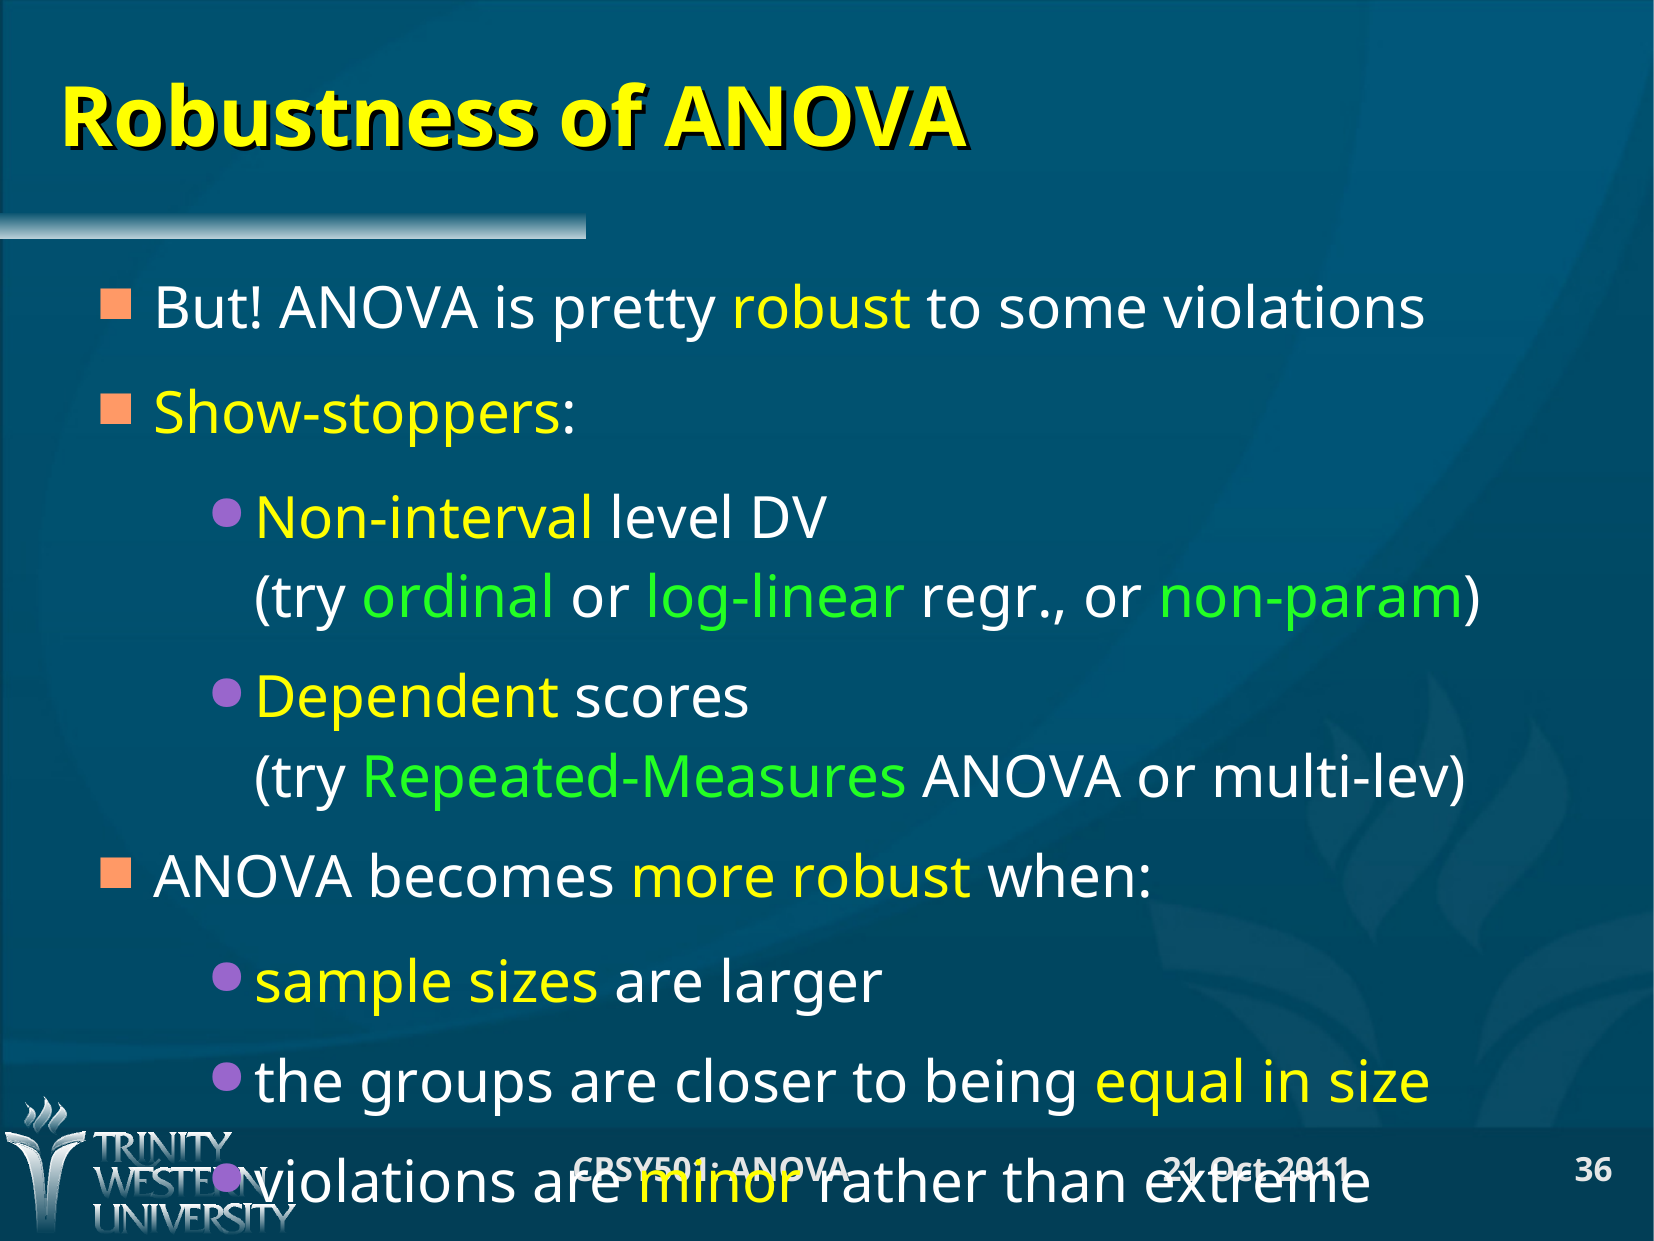

# Robustness of ANOVA
But! ANOVA is pretty robust to some violations
Show-stoppers:
Non-interval level DV
(try ordinal or log-linear regr., or non-param)
Dependent scores
(try Repeated-Measures ANOVA or multi-lev)
ANOVA becomes more robust when:
sample sizes are larger
the groups are closer to being equal in size
violations are minor rather than extreme
CPSY501: ANOVA
21 Oct 2011
36